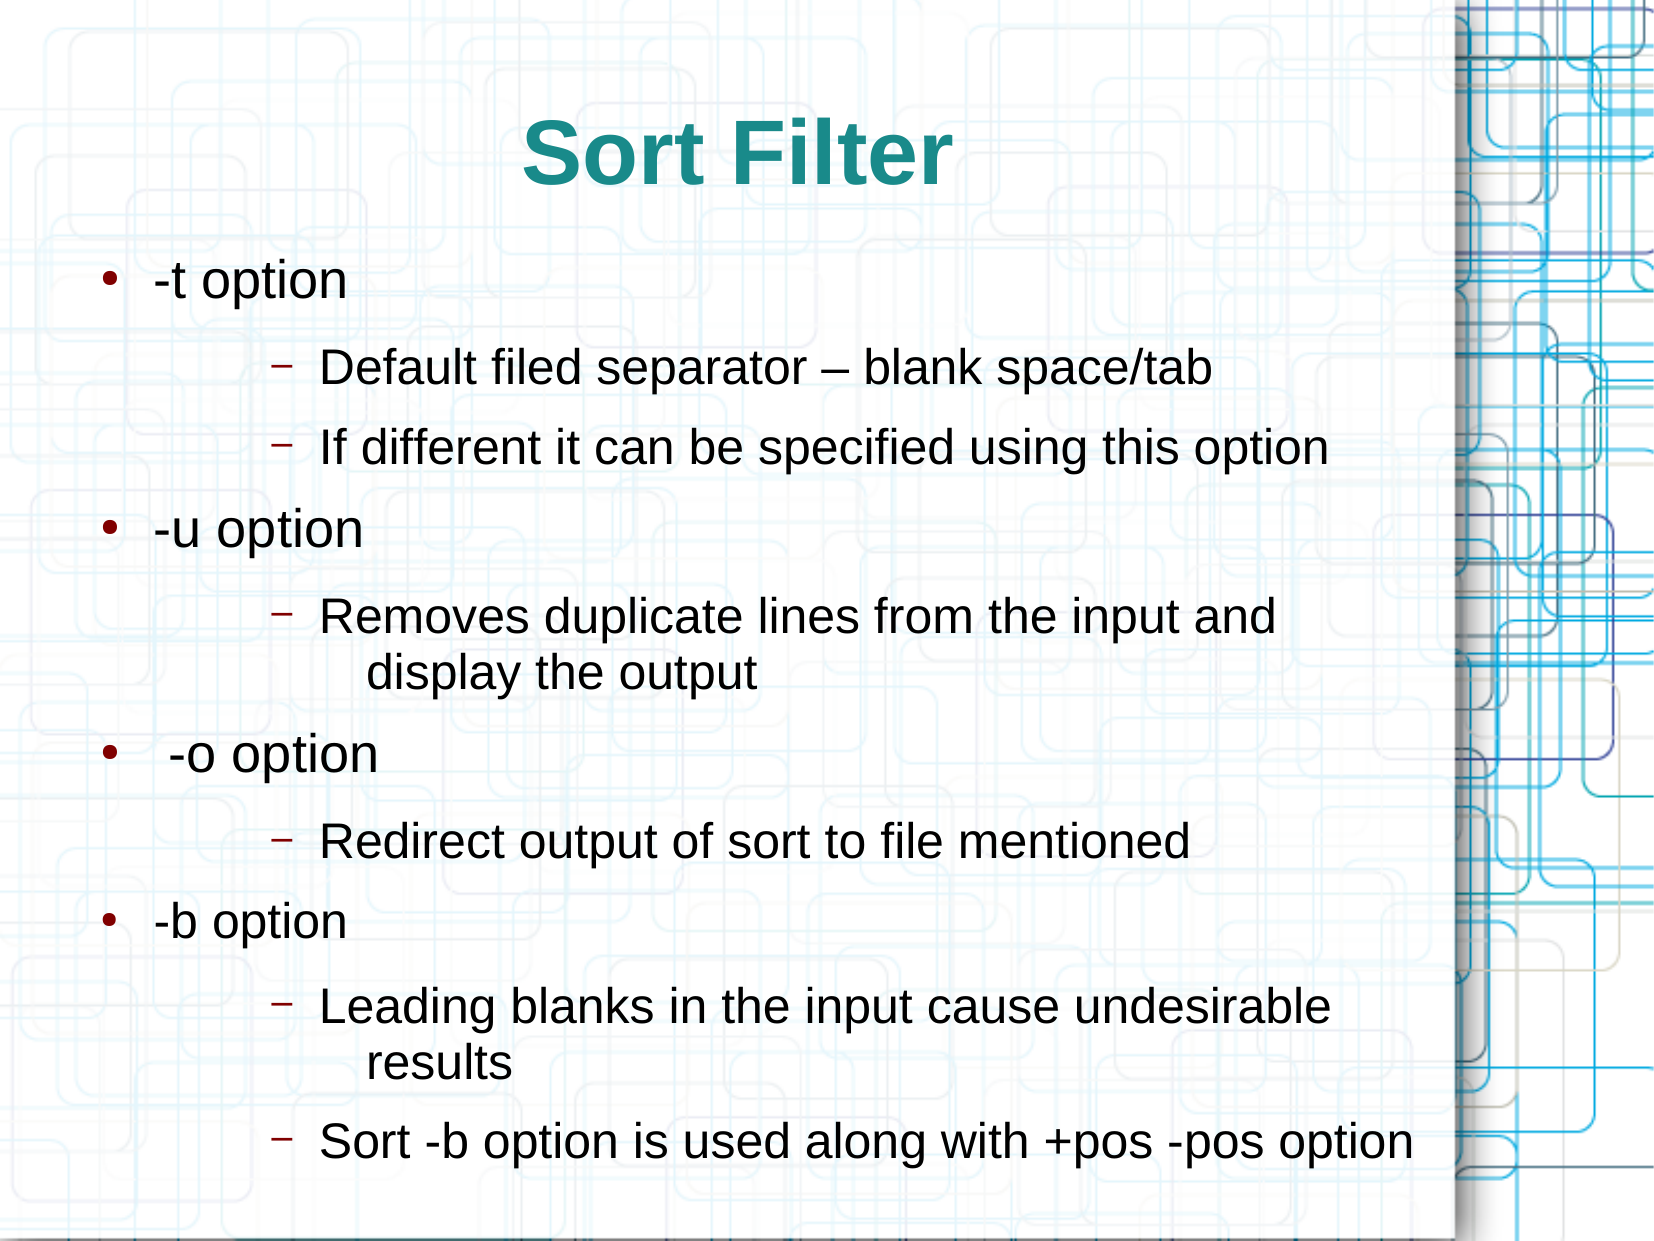

# Sort Filter
-t option
Default filed separator – blank space/tab
If different it can be specified using this option
-u option
Removes duplicate lines from the input and display the output
 -o option
Redirect output of sort to file mentioned
-b option
Leading blanks in the input cause undesirable results
Sort -b option is used along with +pos -pos option